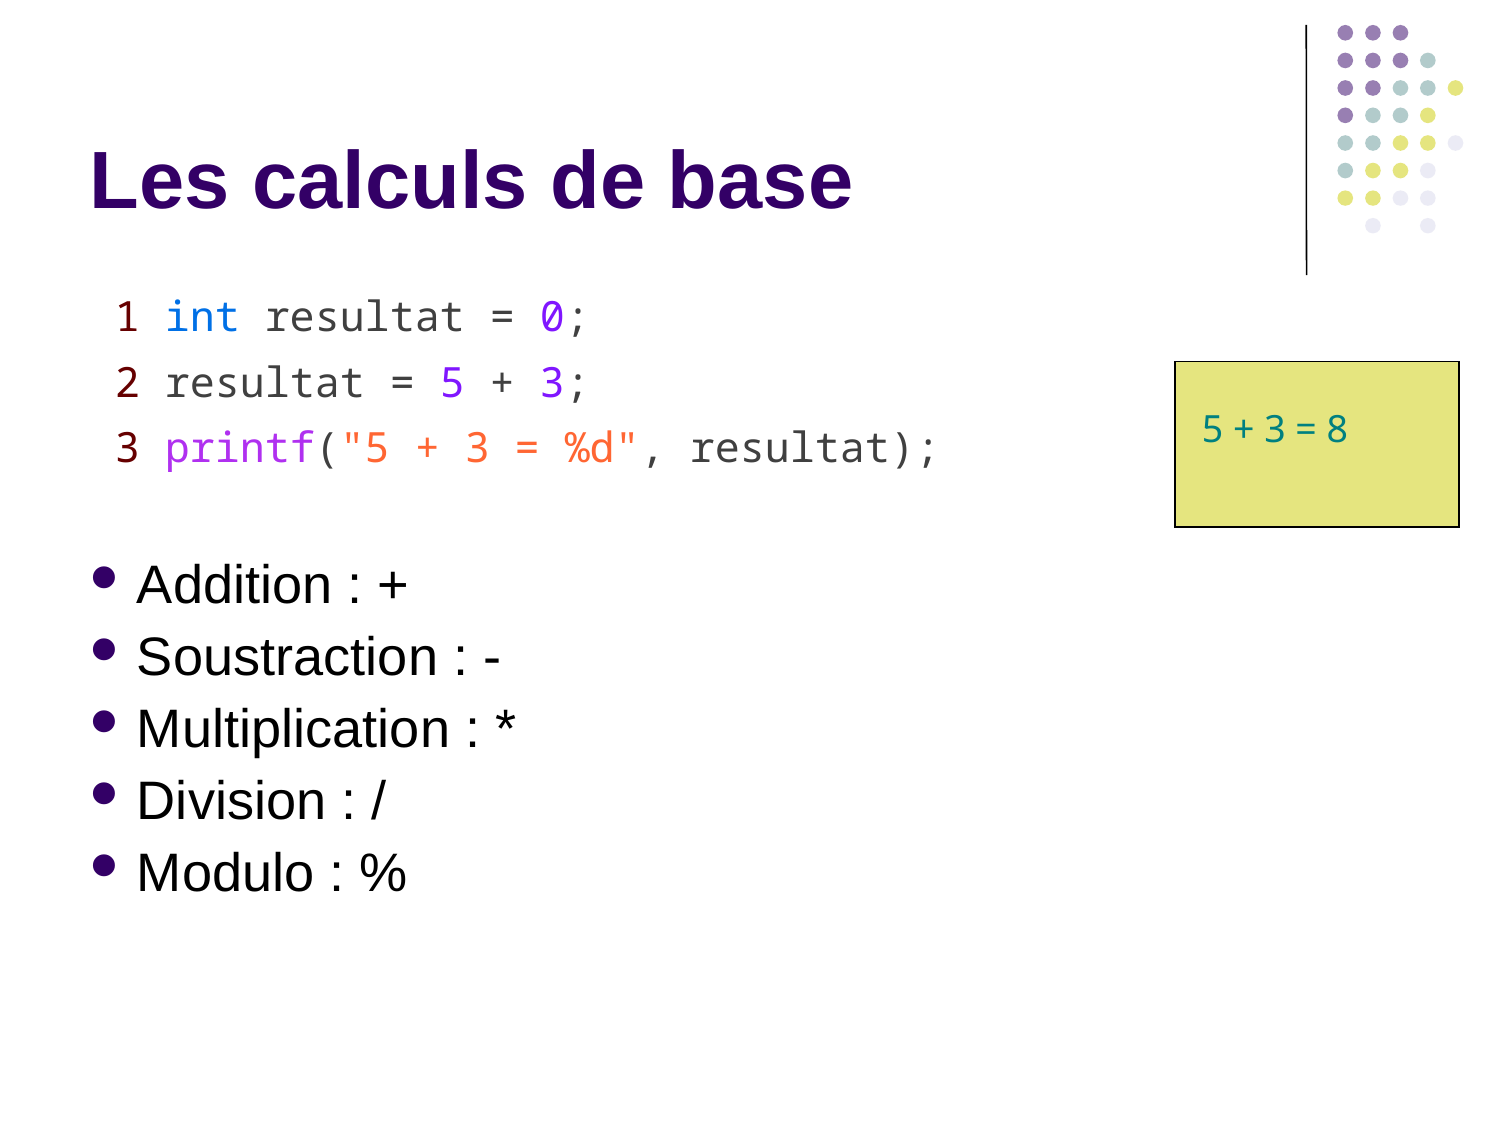

# Les calculs de base
 1 int resultat = 0;
 2 resultat = 5 + 3;
 3 printf("5 + 3 = %d", resultat);
Addition : +
Soustraction : -
Multiplication : *
Division : /
Modulo : %
5 + 3 = 8